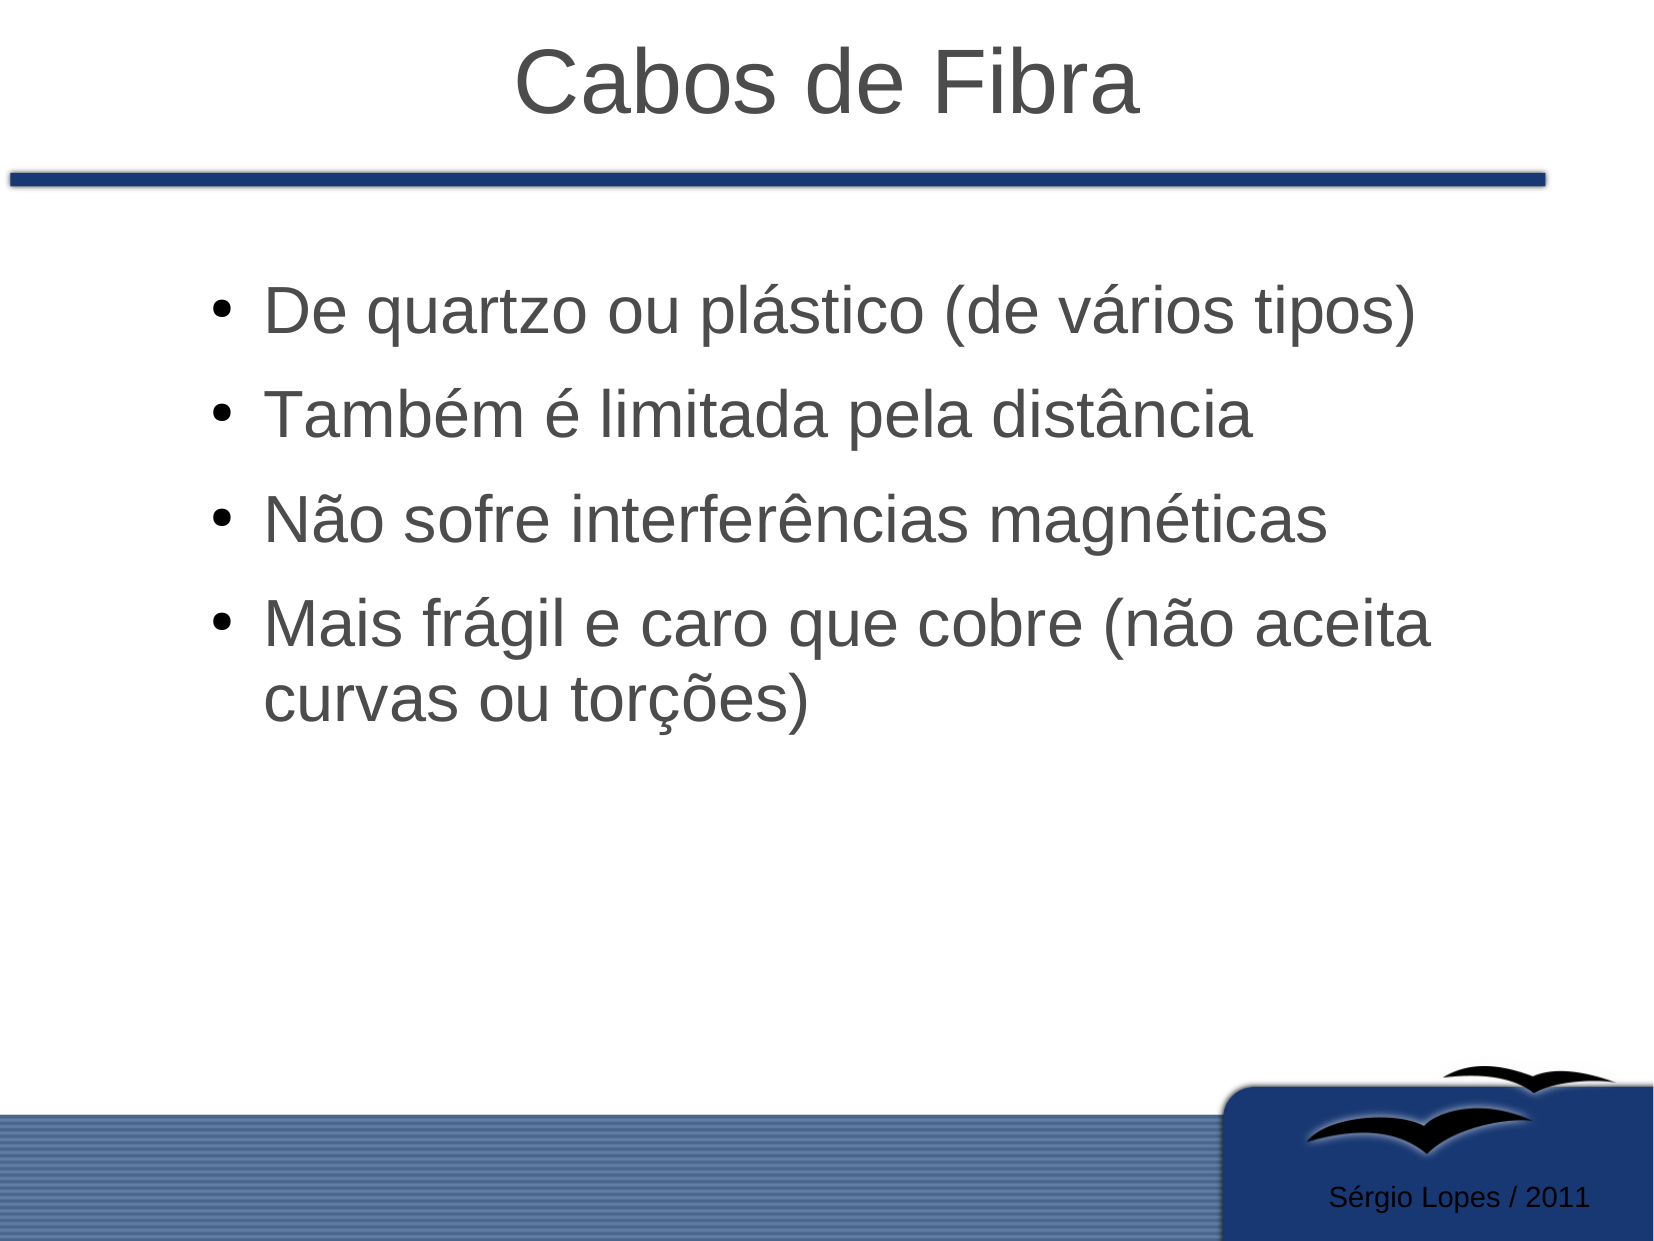

# Cabos de Fibra
De quartzo ou plástico (de vários tipos)
Também é limitada pela distância
Não sofre interferências magnéticas
Mais frágil e caro que cobre (não aceita curvas ou torções)
Sérgio Lopes / 2011